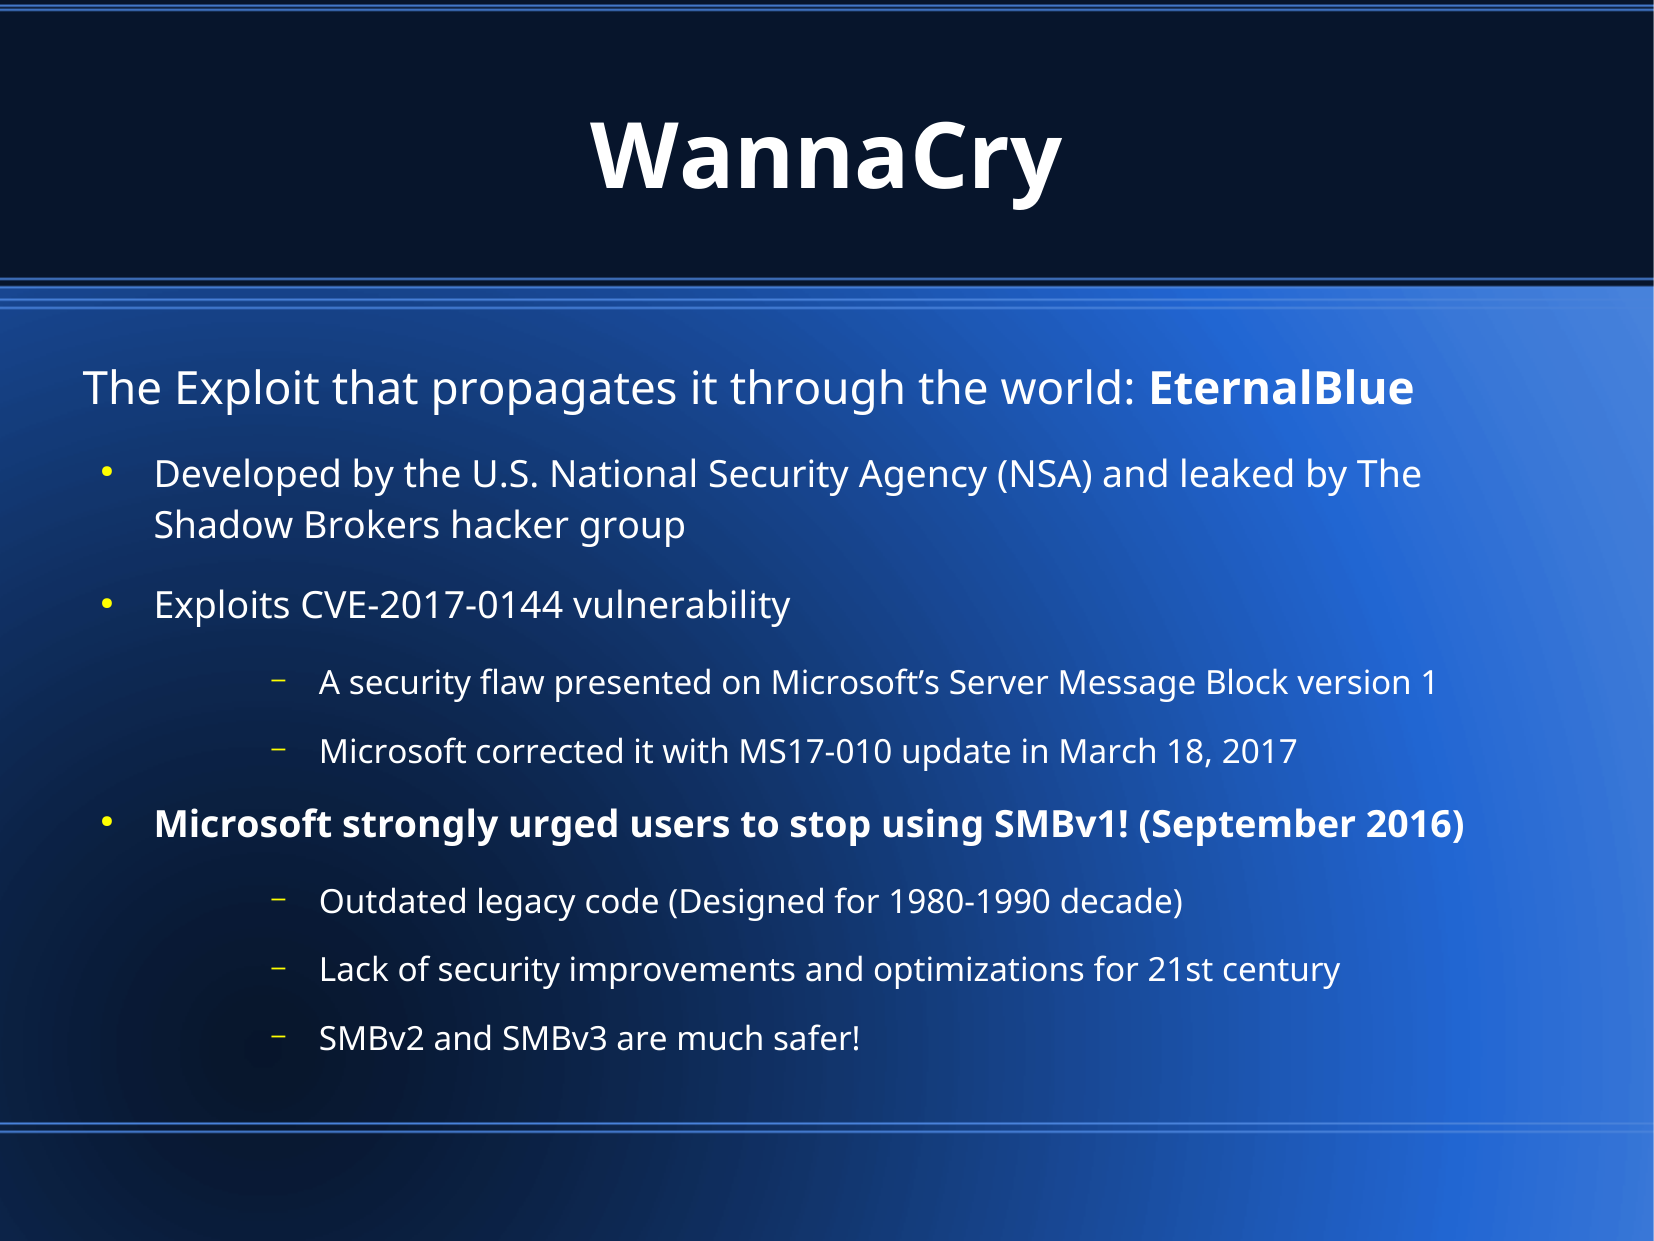

# WannaCry
The Exploit that propagates it through the world: EternalBlue
Developed by the U.S. National Security Agency (NSA) and leaked by The Shadow Brokers hacker group
Exploits CVE-‎2017-0144 vulnerability
A security flaw presented on Microsoft’s Server Message Block version 1
Microsoft corrected it with MS17-010 update in March 18, 2017
Microsoft strongly urged users to stop using SMBv1! (September 2016)
Outdated legacy code (Designed for 1980-1990 decade)
Lack of security improvements and optimizations for 21st century
SMBv2 and SMBv3 are much safer!